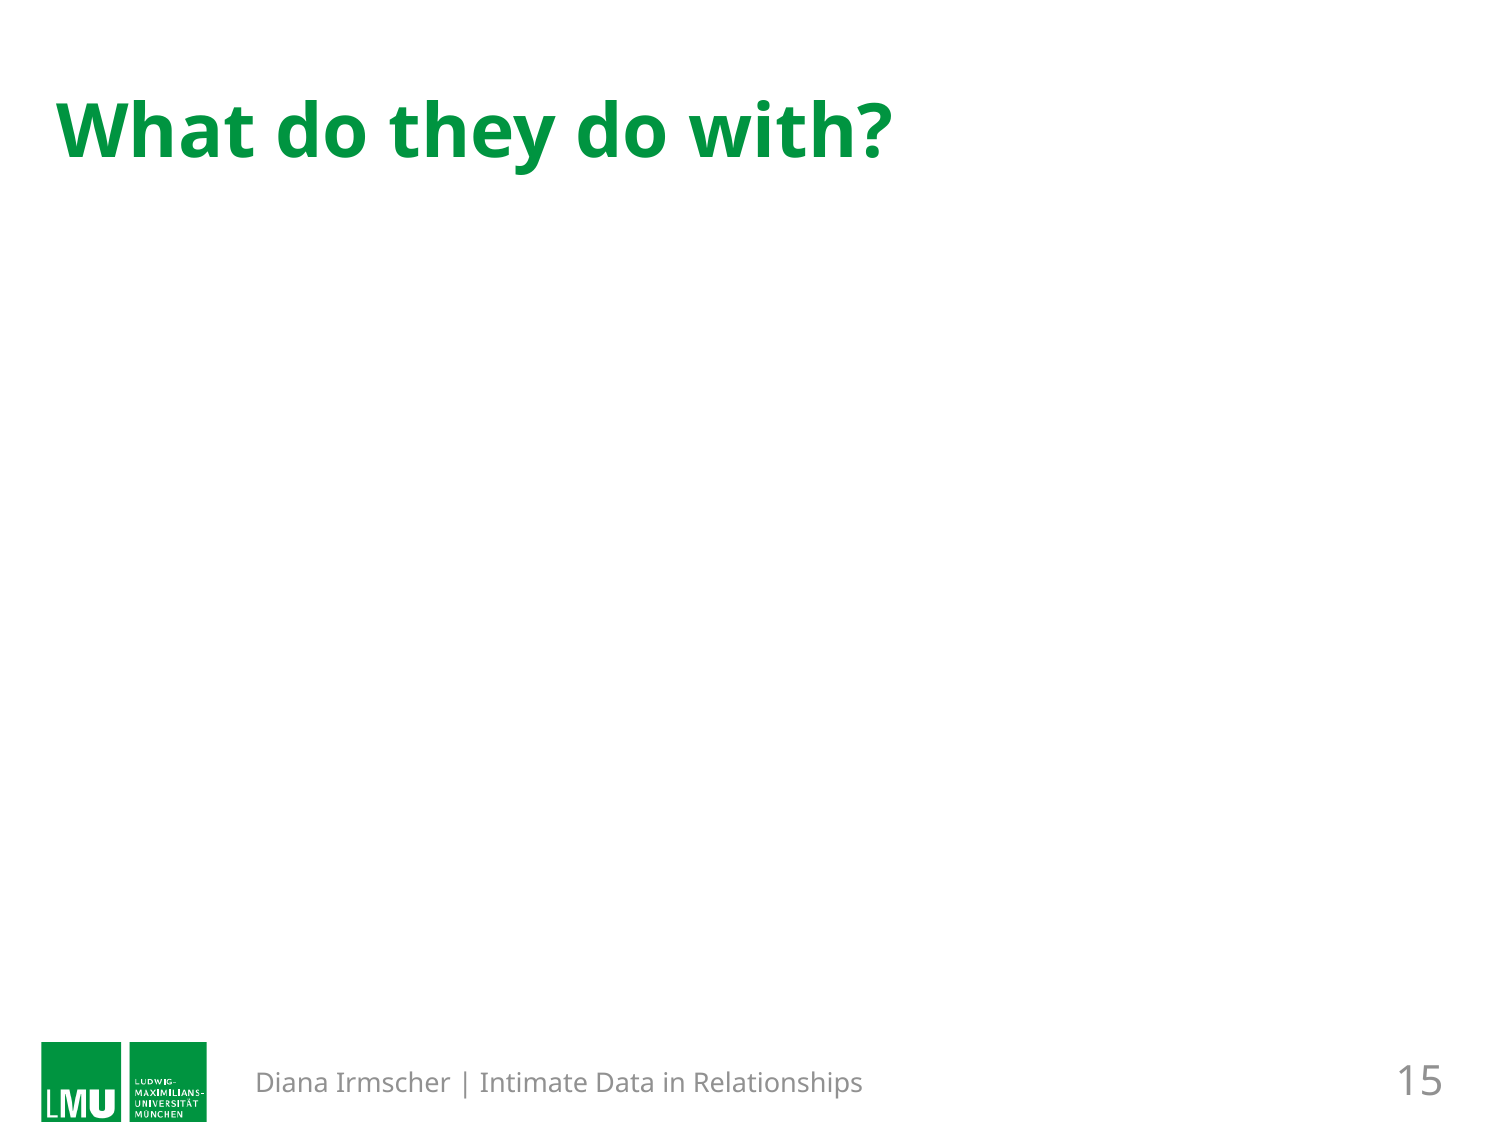

What do they do with?
#
Diana Irmscher | Intimate Data in Relationships